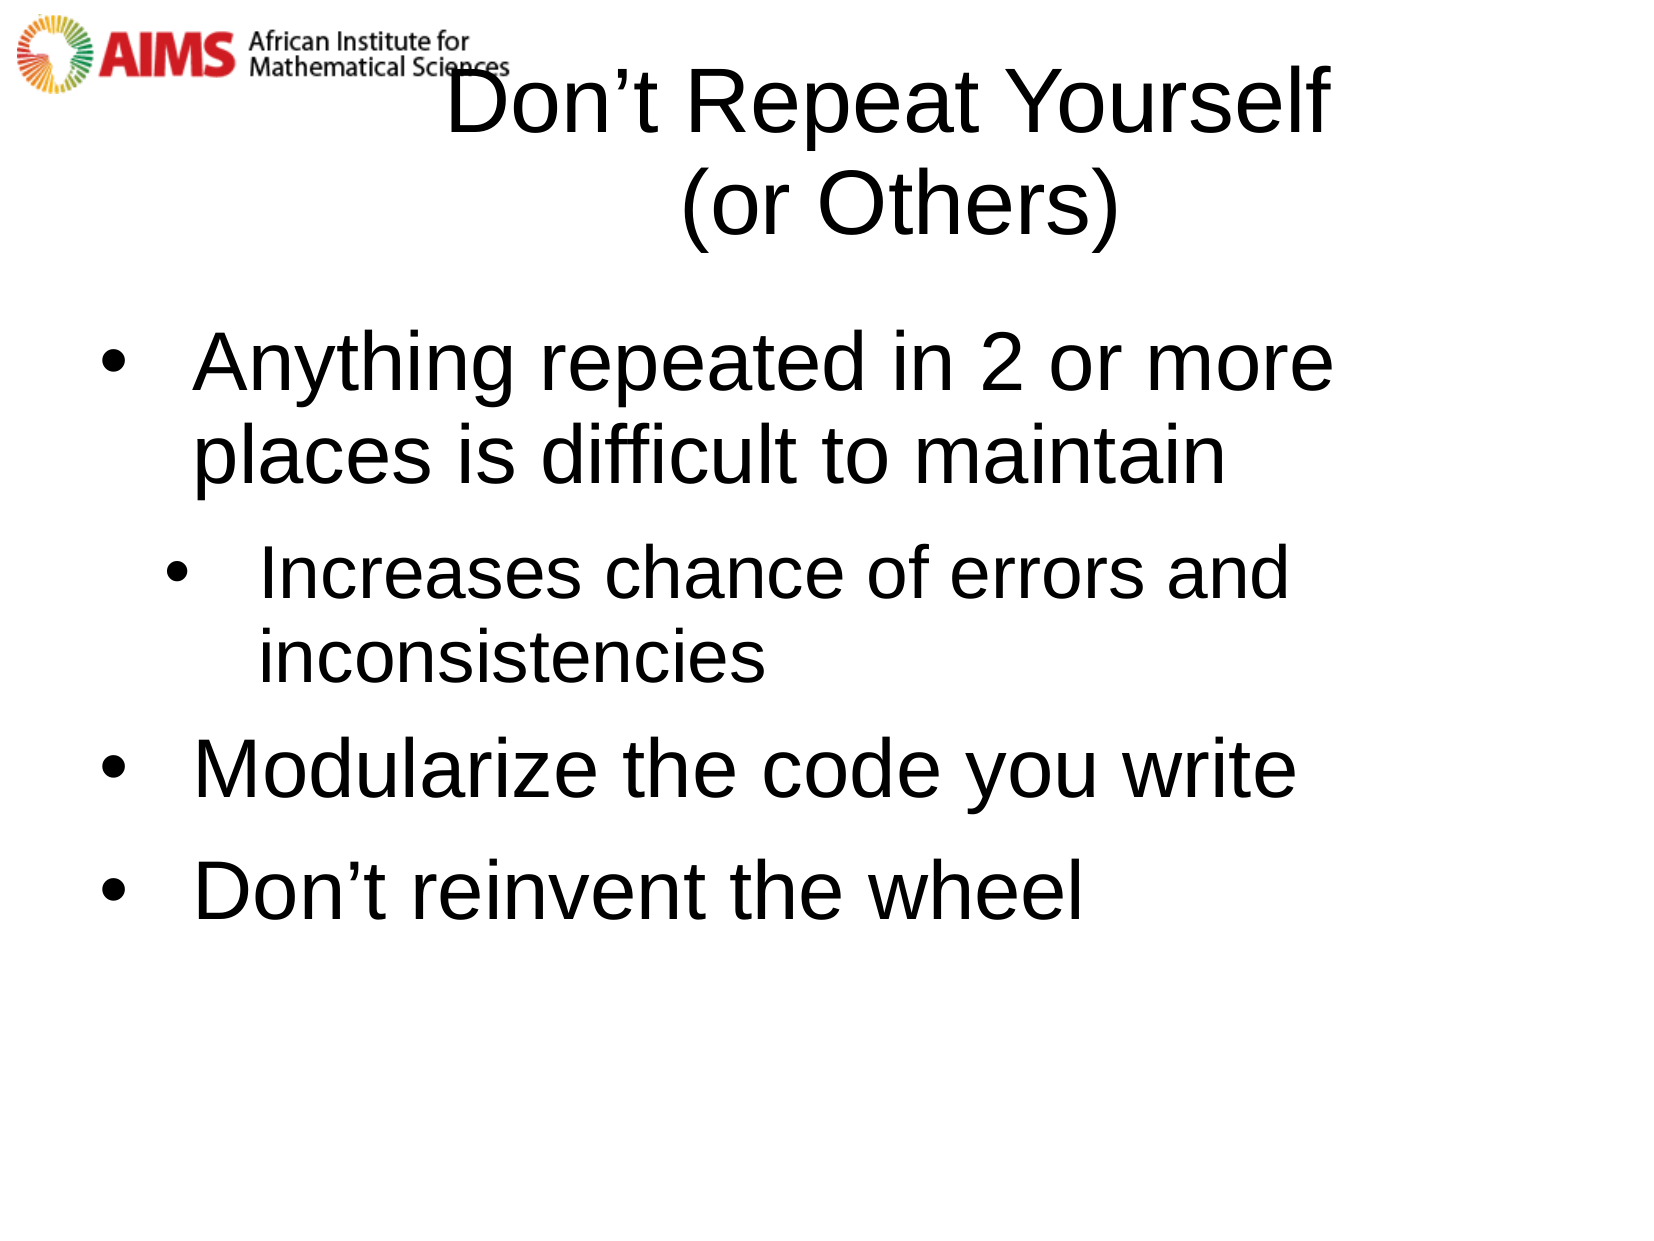

# Don’t Repeat Yourself (or Others)
Anything repeated in 2 or more places is difficult to maintain
Increases chance of errors and inconsistencies
Modularize the code you write
Don’t reinvent the wheel